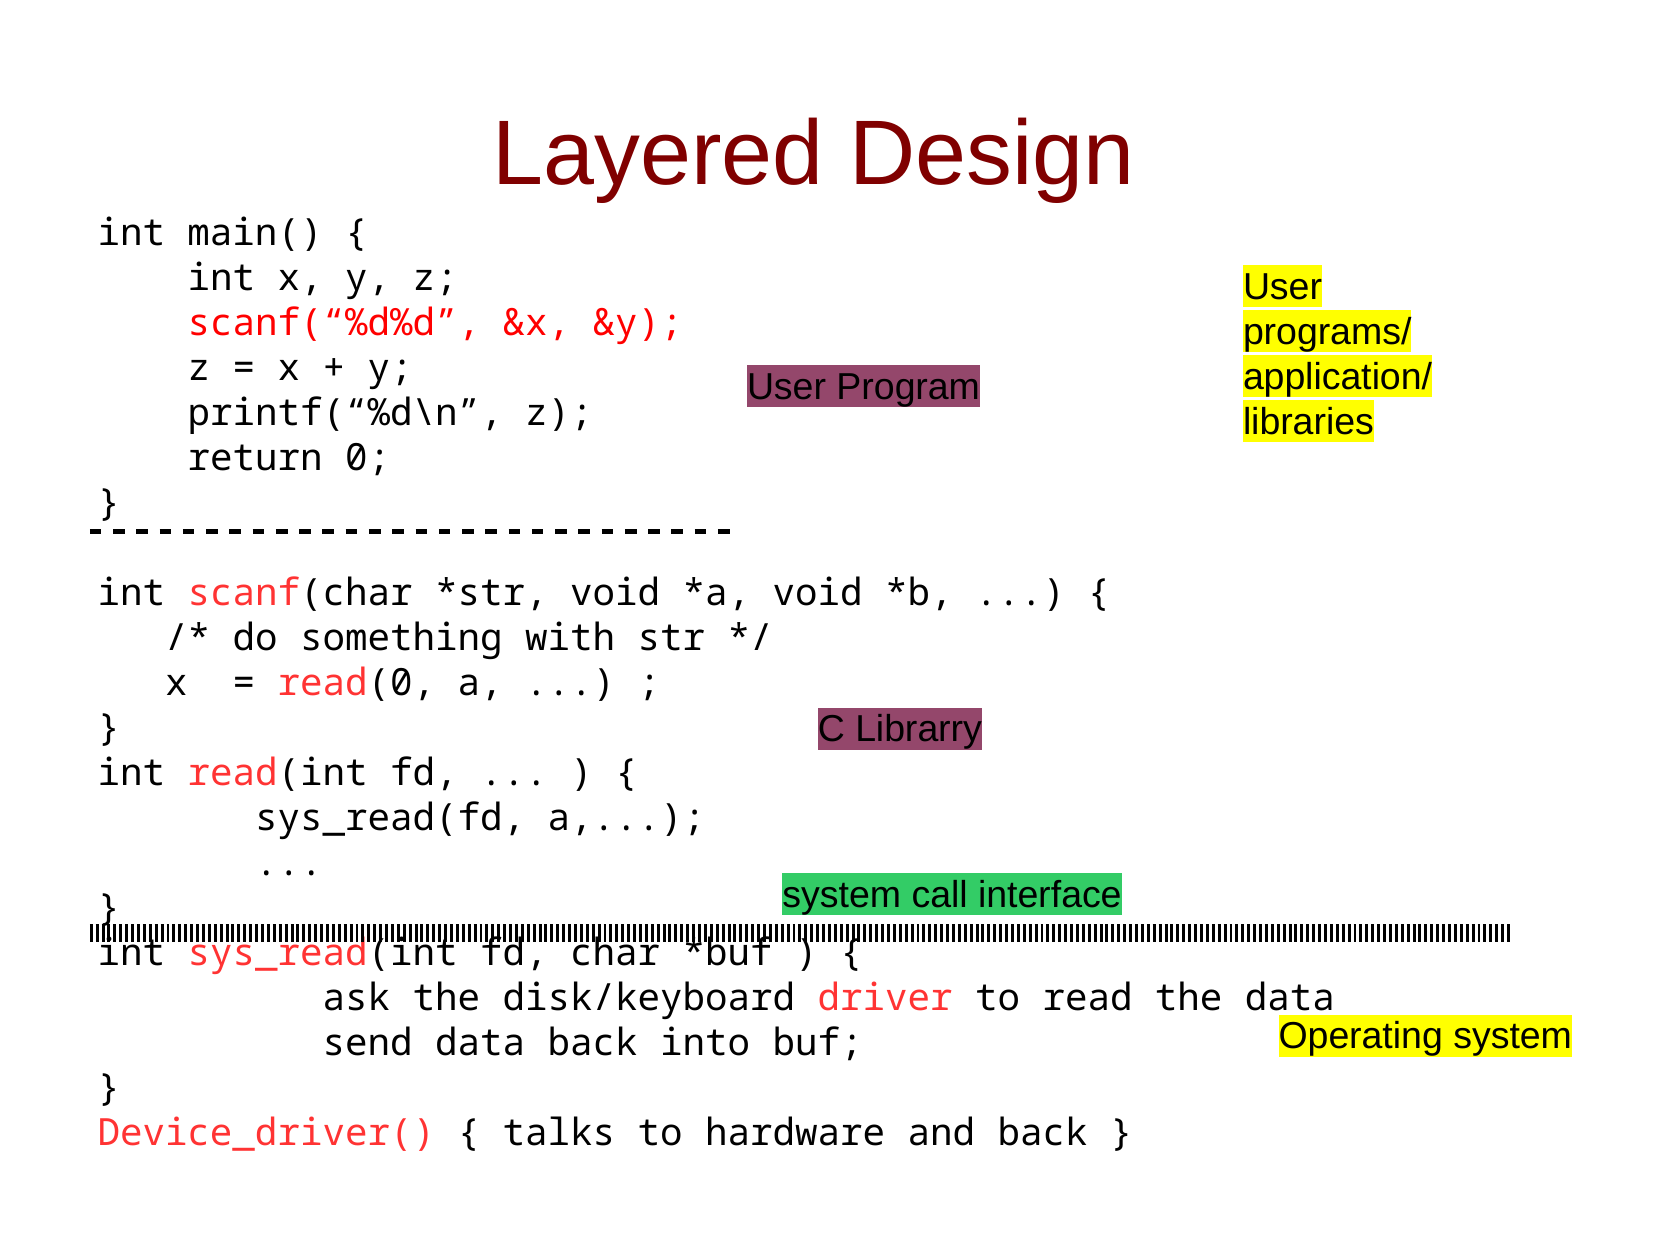

# Layered Design
int main() {
 int x, y, z;
 scanf(“%d%d”, &x, &y);
 z = x + y;
 printf(“%d\n”, z);
 return 0;
}
int scanf(char *str, void *a, void *b, ...) {
 /* do something with str */
 x = read(0, a, ...) ;
}
int read(int fd, ... ) {
 sys_read(fd, a,...);
 ...
}
int sys_read(int fd, char *buf ) {
 ask the disk/keyboard driver to read the data
 send data back into buf;
}
Device_driver() { talks to hardware and back }
User programs/ application/ libraries
User Program
C Librarry
system call interface
Operating system